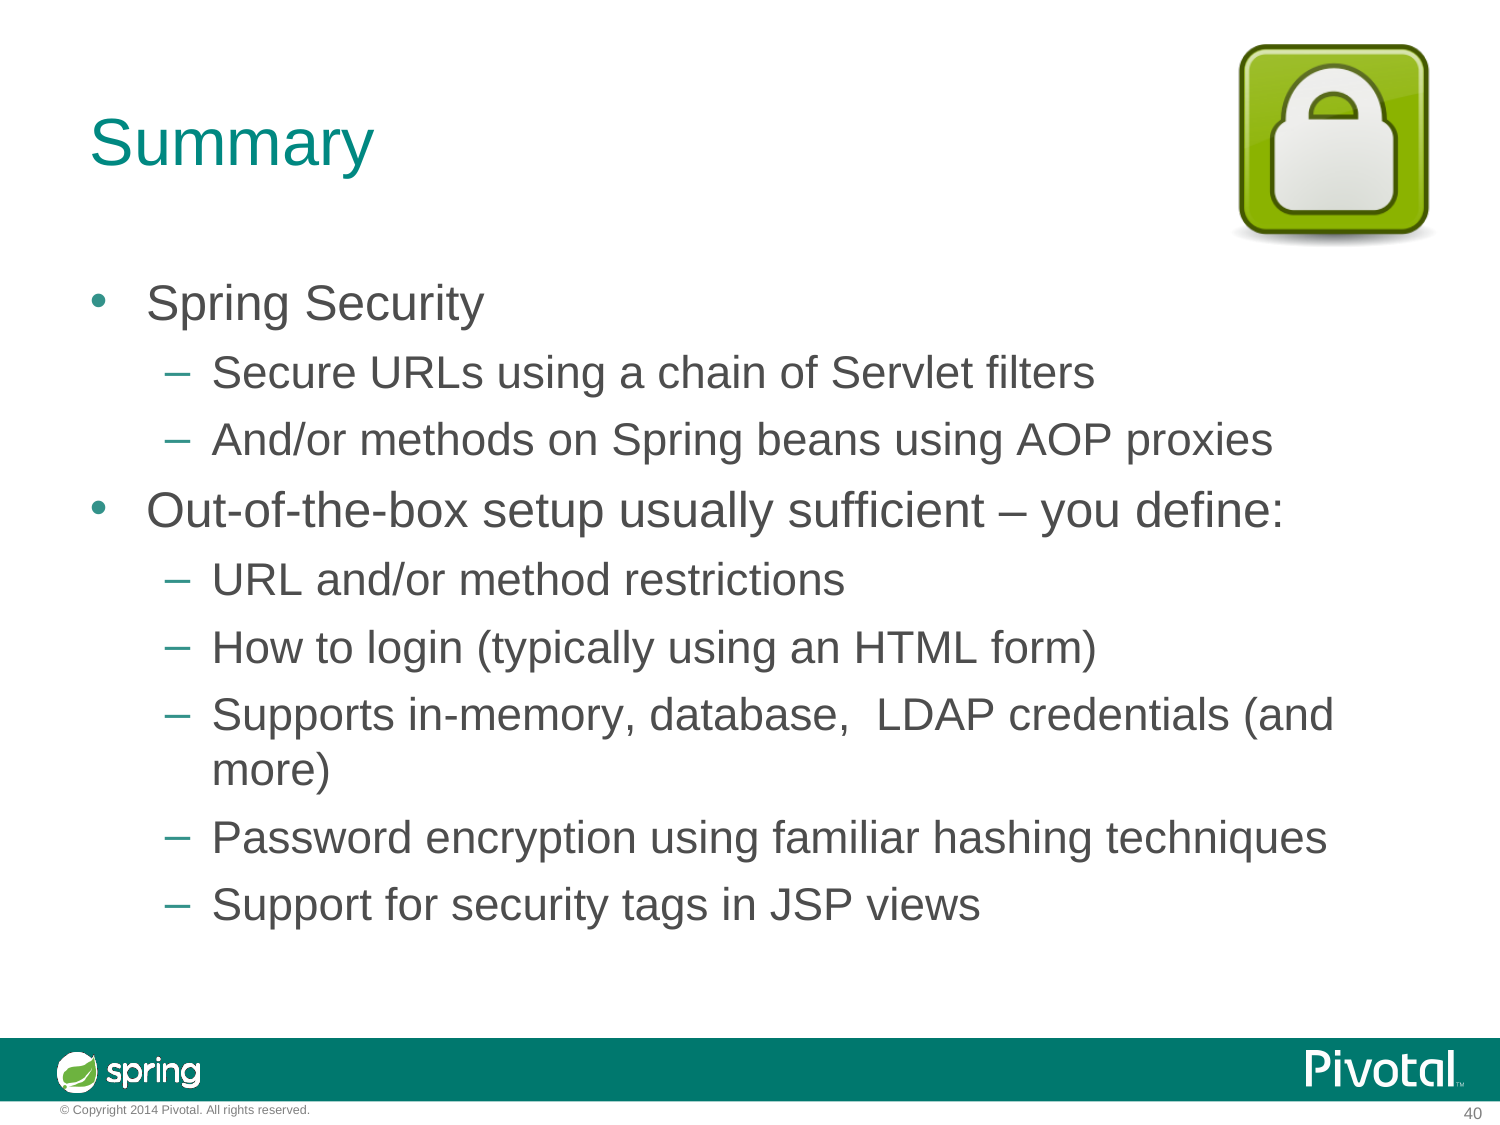

# Summary
Spring Security
Secure URLs using a chain of Servlet filters
And/or methods on Spring beans using AOP proxies
Out-of-the-box setup usually sufficient – you define:
URL and/or method restrictions
How to login (typically using an HTML form)
Supports in-memory, database, LDAP credentials (and more)
Password encryption using familiar hashing techniques
Support for security tags in JSP views